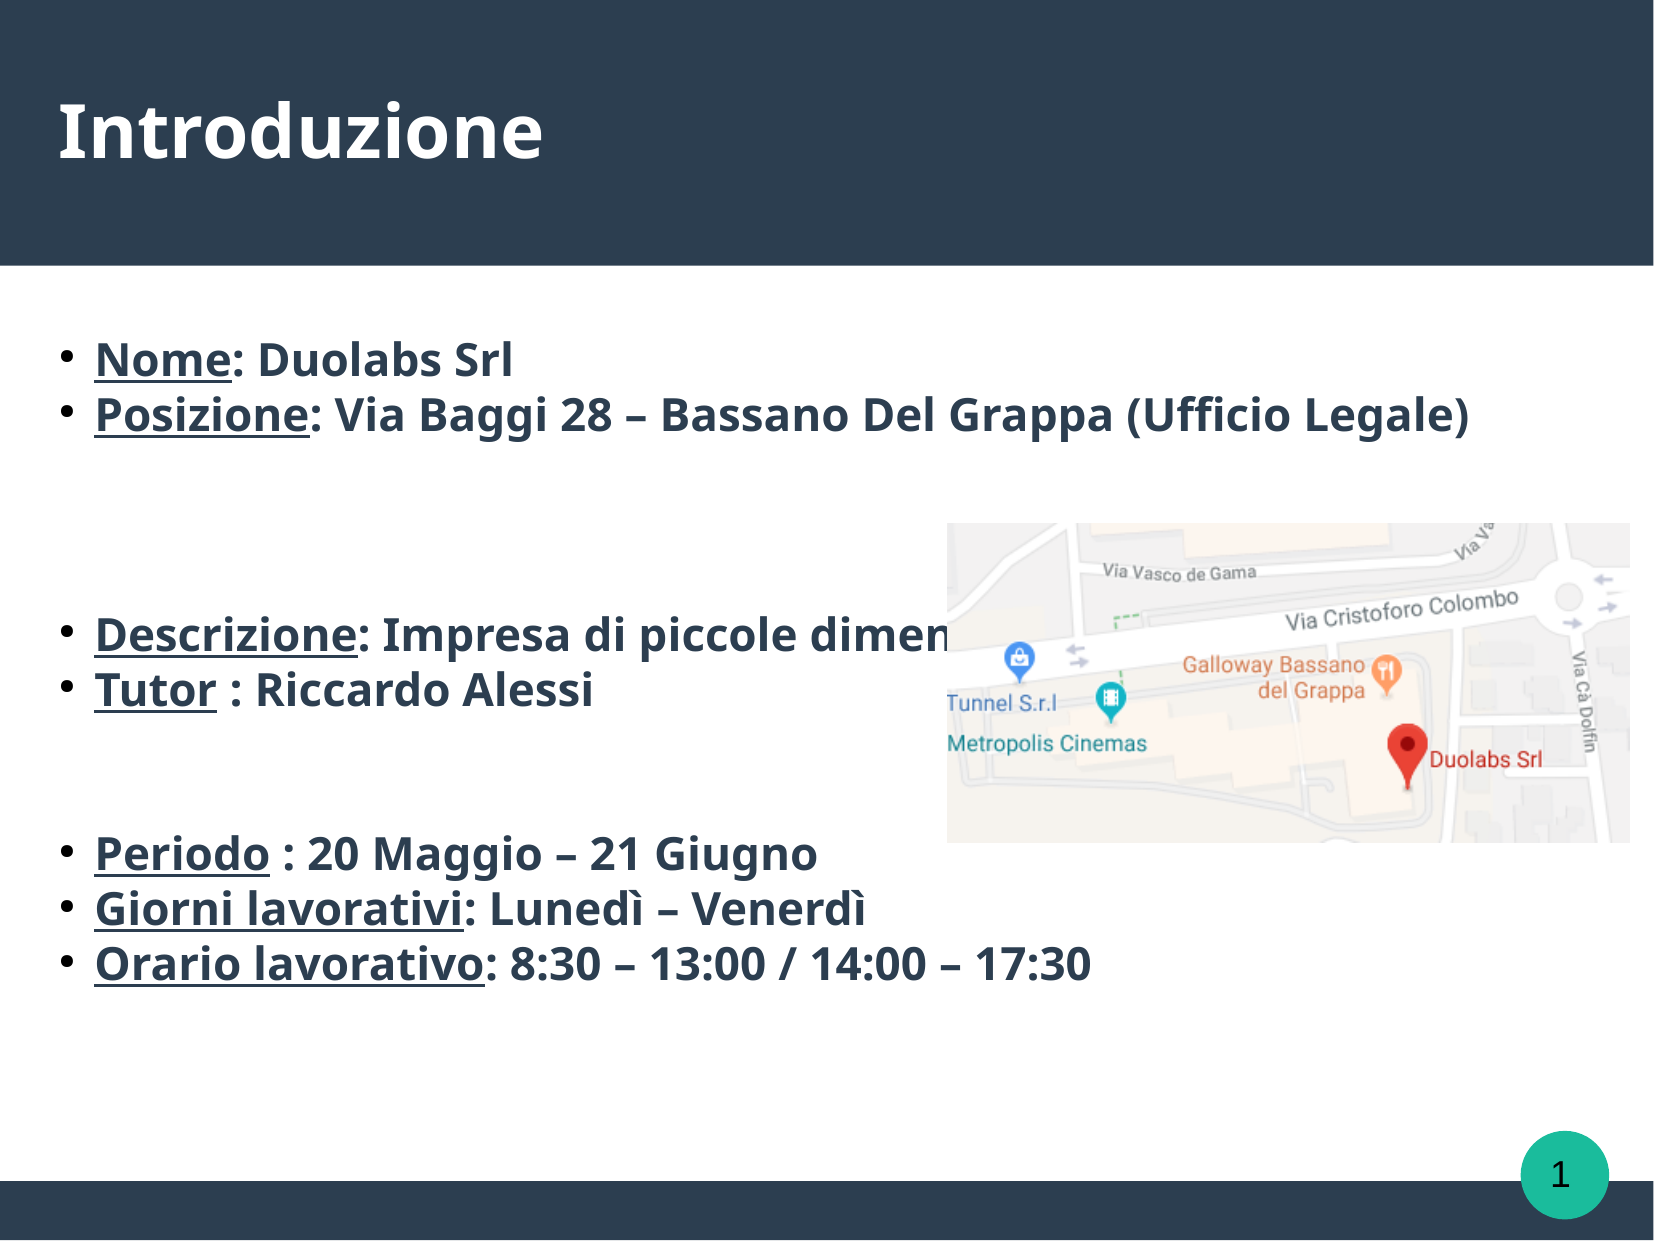

Introduzione
Nome: Duolabs Srl
Posizione: Via Baggi 28 – Bassano Del Grappa (Ufficio Legale)
Descrizione: Impresa di piccole dimensioni
Tutor : Riccardo Alessi
Periodo : 20 Maggio – 21 Giugno
Giorni lavorativi: Lunedì – Venerdì
Orario lavorativo: 8:30 – 13:00 / 14:00 – 17:30
1